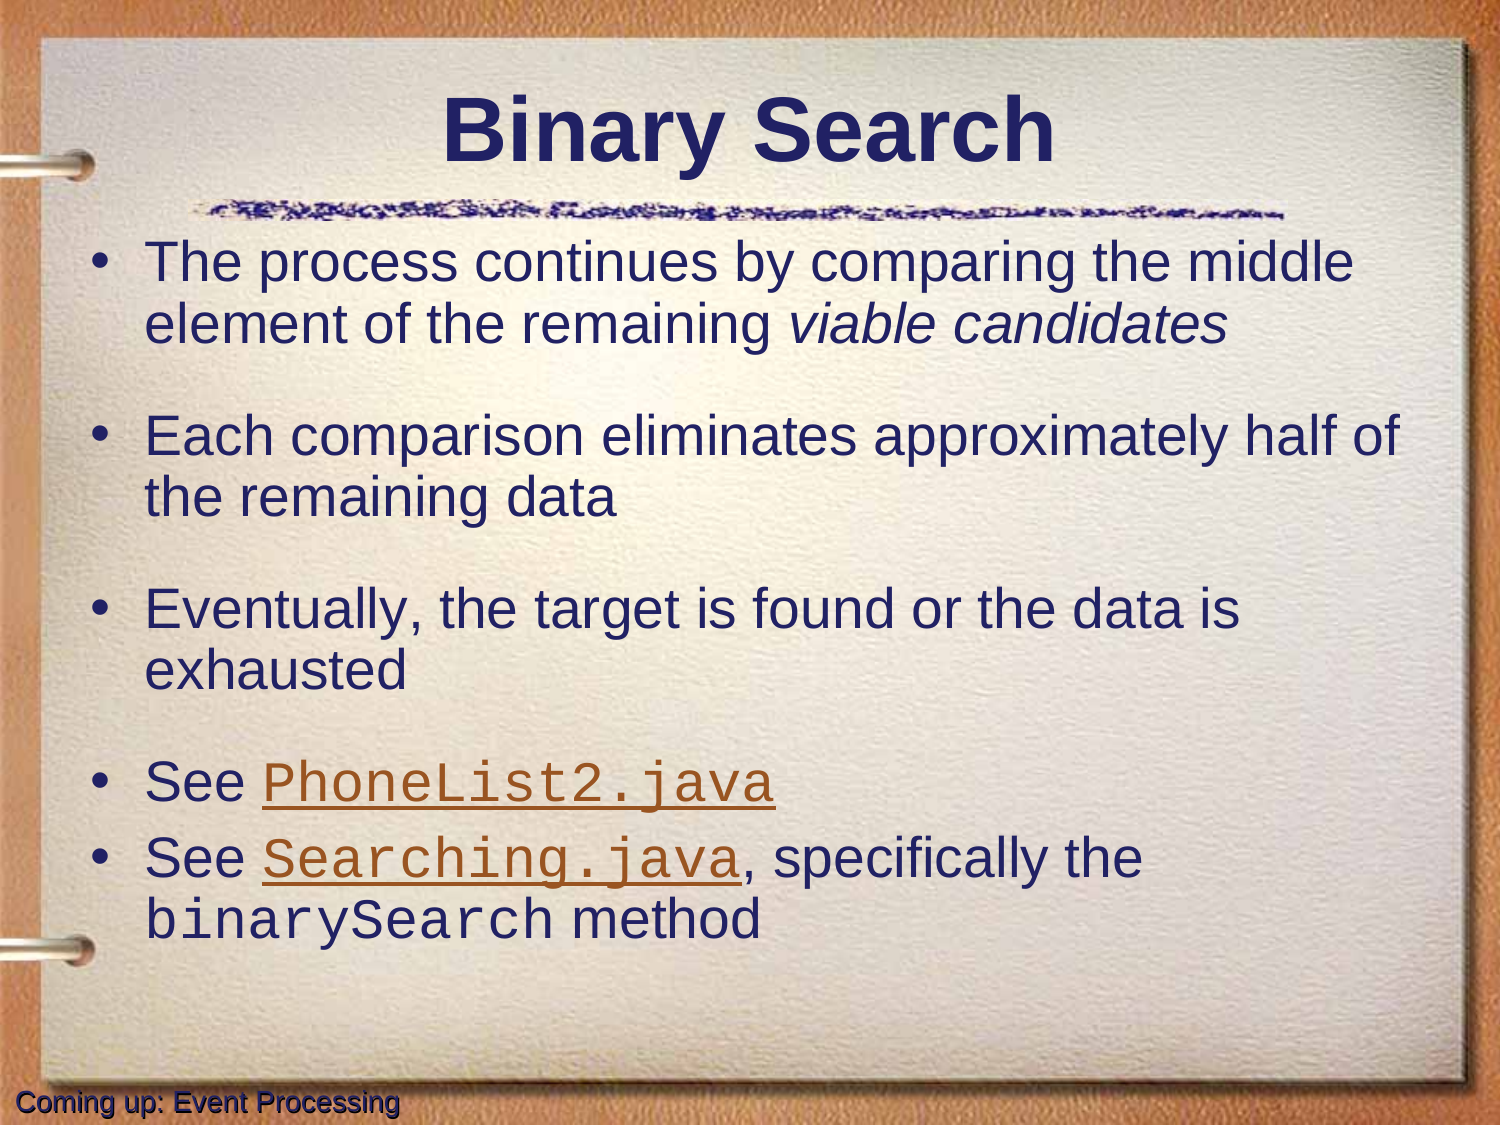

# Binary Search
The process continues by comparing the middle element of the remaining viable candidates
Each comparison eliminates approximately half of the remaining data
Eventually, the target is found or the data is exhausted
See PhoneList2.java
See Searching.java, specifically the binarySearch method
Coming up: Event Processing